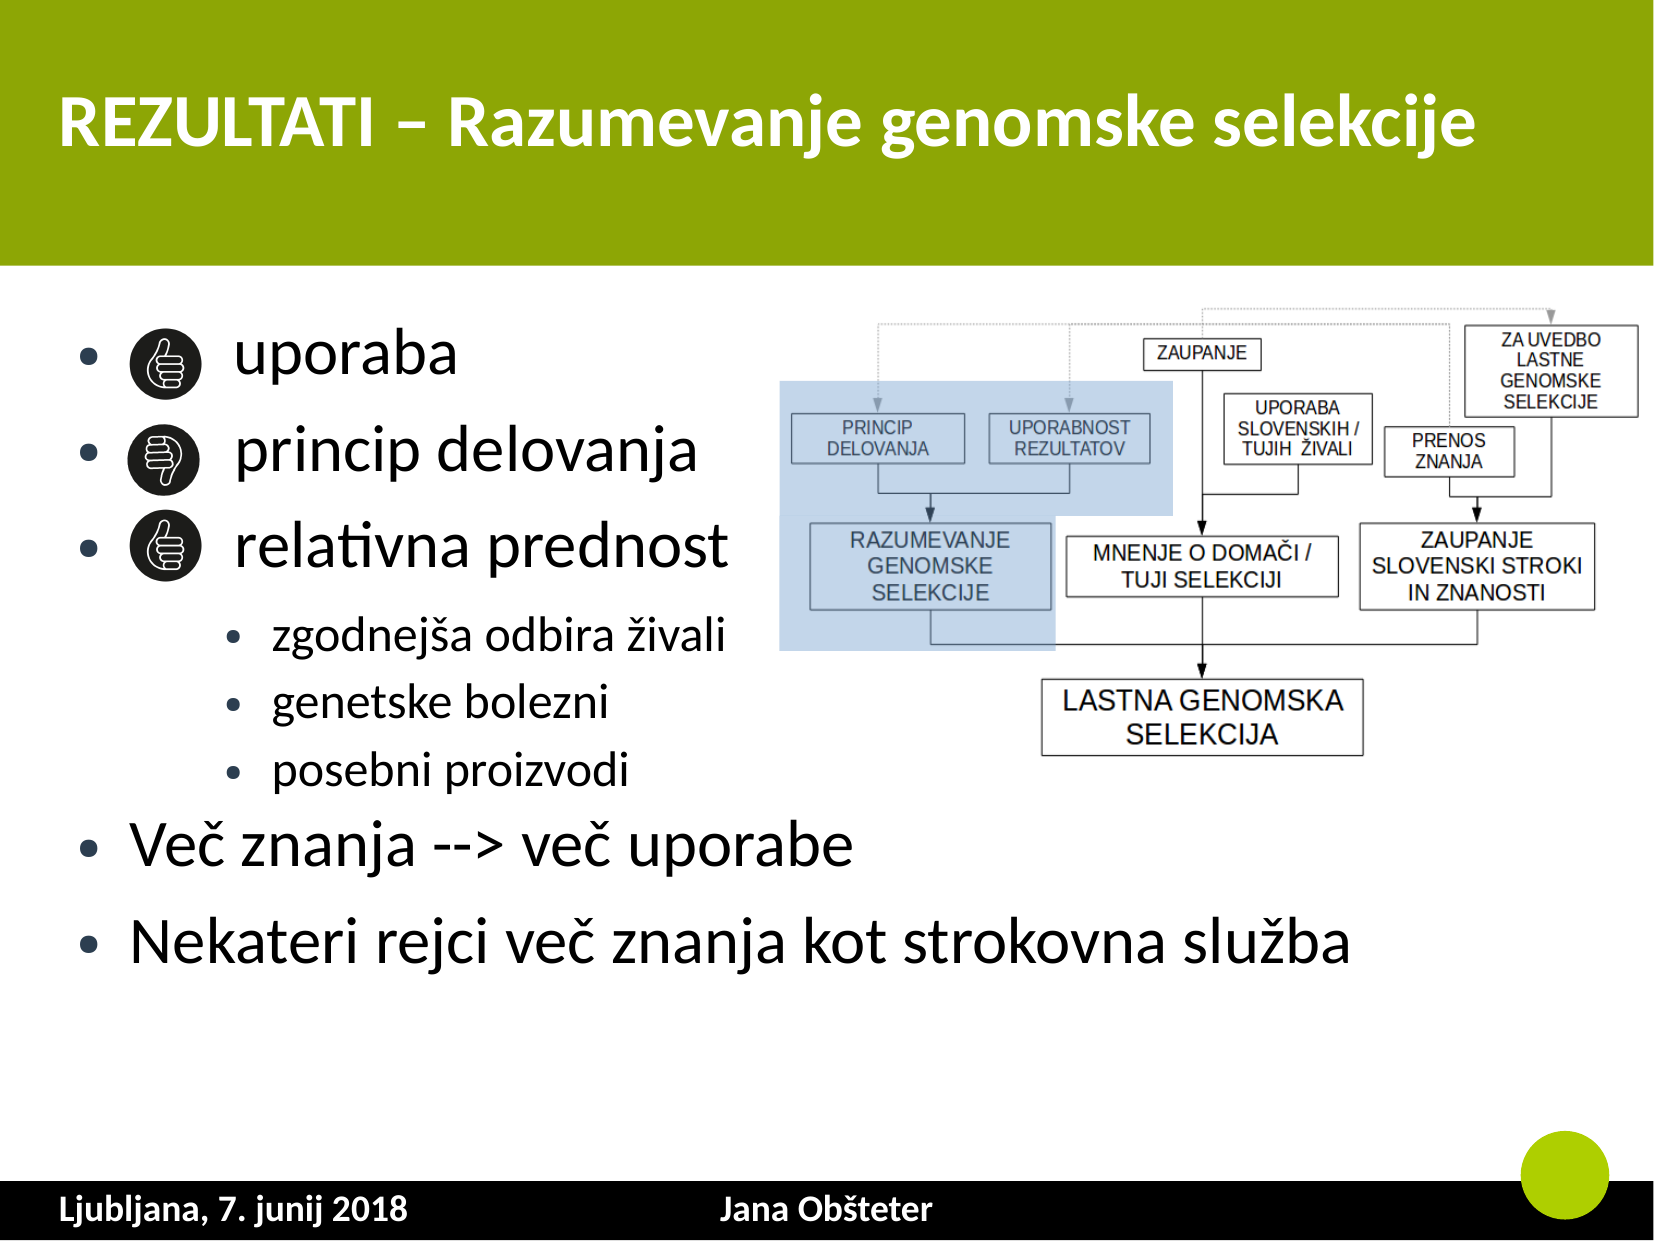

REZULTATI – Razumevanje genomske selekcije
# uporaba
 princip delovanja
 relativna prednost
zgodnejša odbira živali
genetske bolezni
posebni proizvodi
Več znanja --> več uporabe
Nekateri rejci več znanja kot strokovna služba